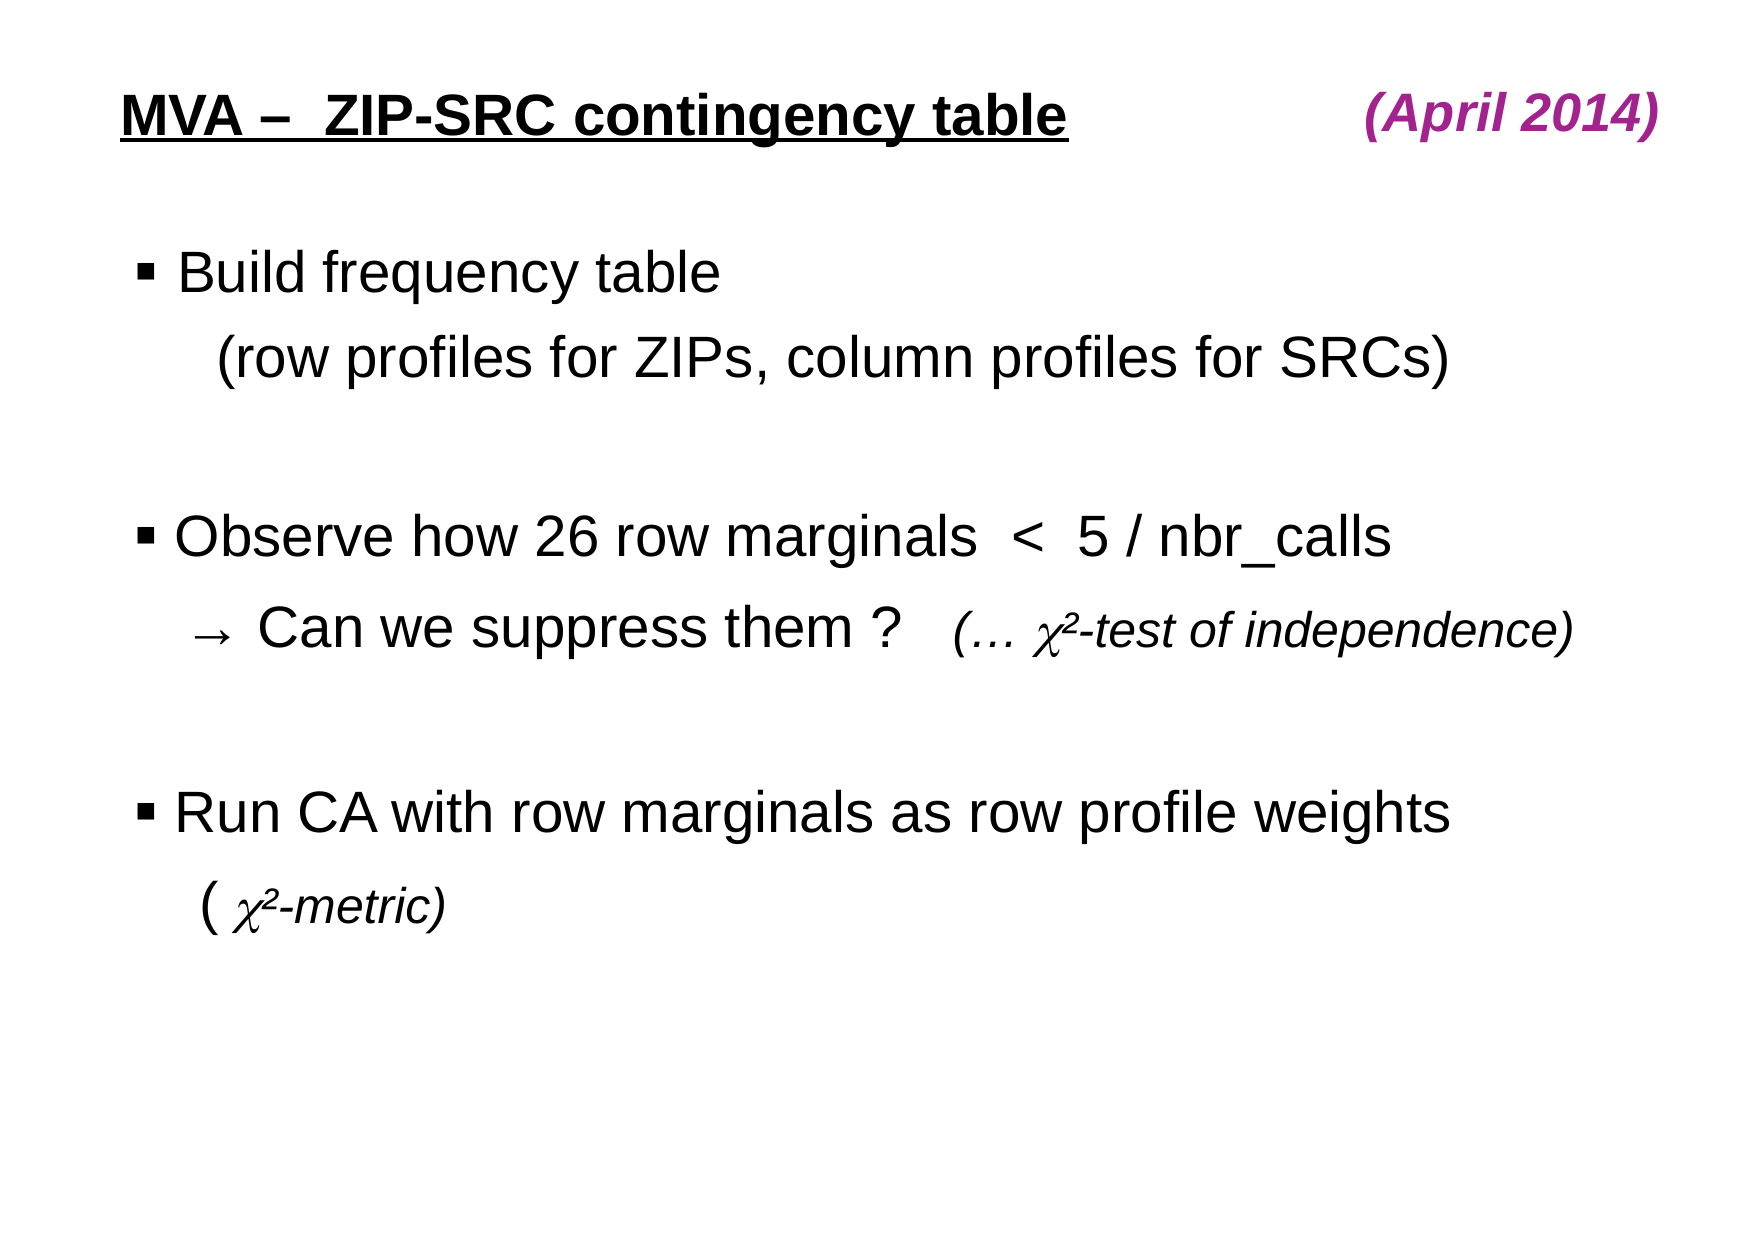

MVA – ZIP-SRC contingency table
(April 2014)
▪ Build frequency table
 (row profiles for ZIPs, column profiles for SRCs)
▪ Observe how 26 row marginals < 5 / nbr_calls
 → Can we suppress them ? (… χ²-test of independence)
▪ Run CA with row marginals as row profile weights
 ( χ²-metric)